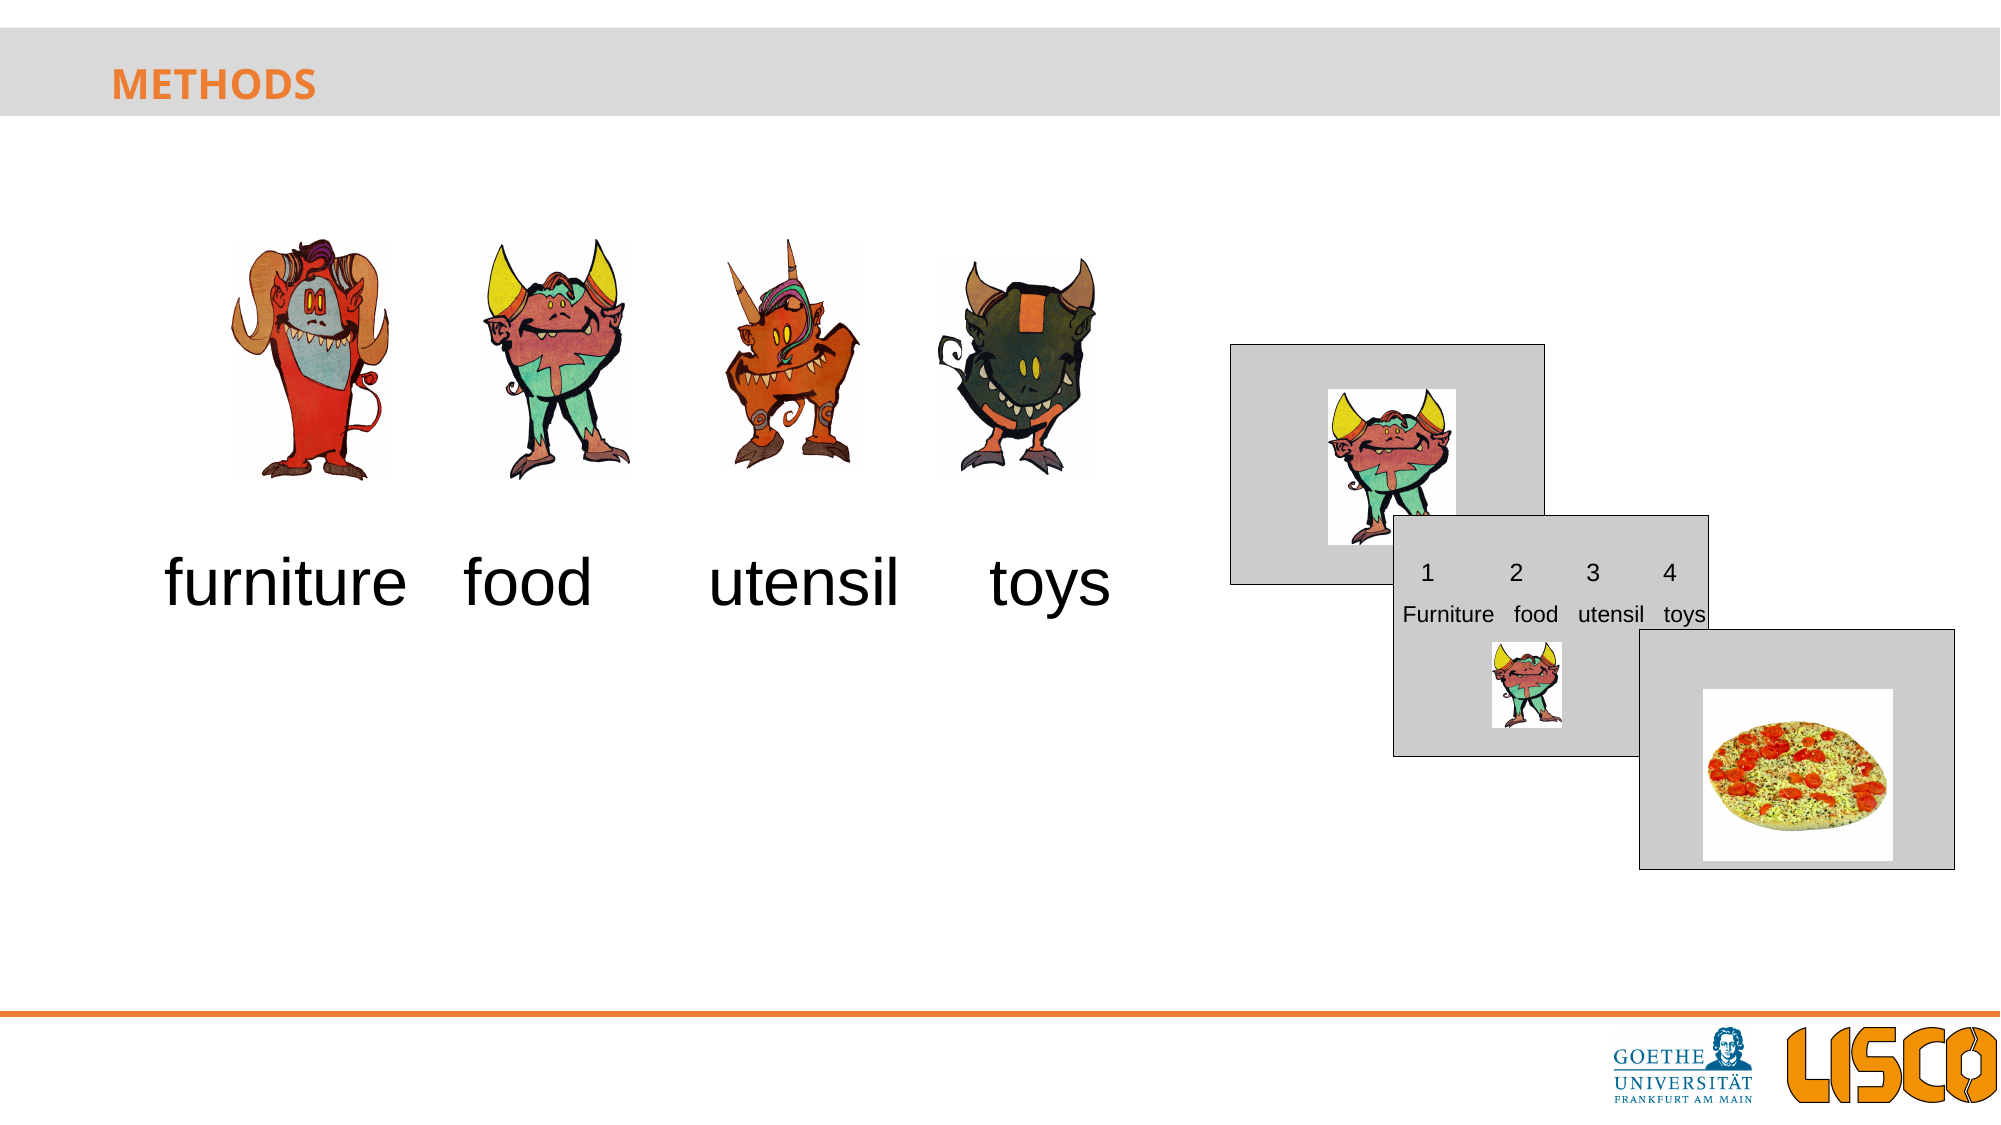

METHODS
furniture food 	 utensil 	toys
 1 	 2 3 4
Furniture food utensil toys